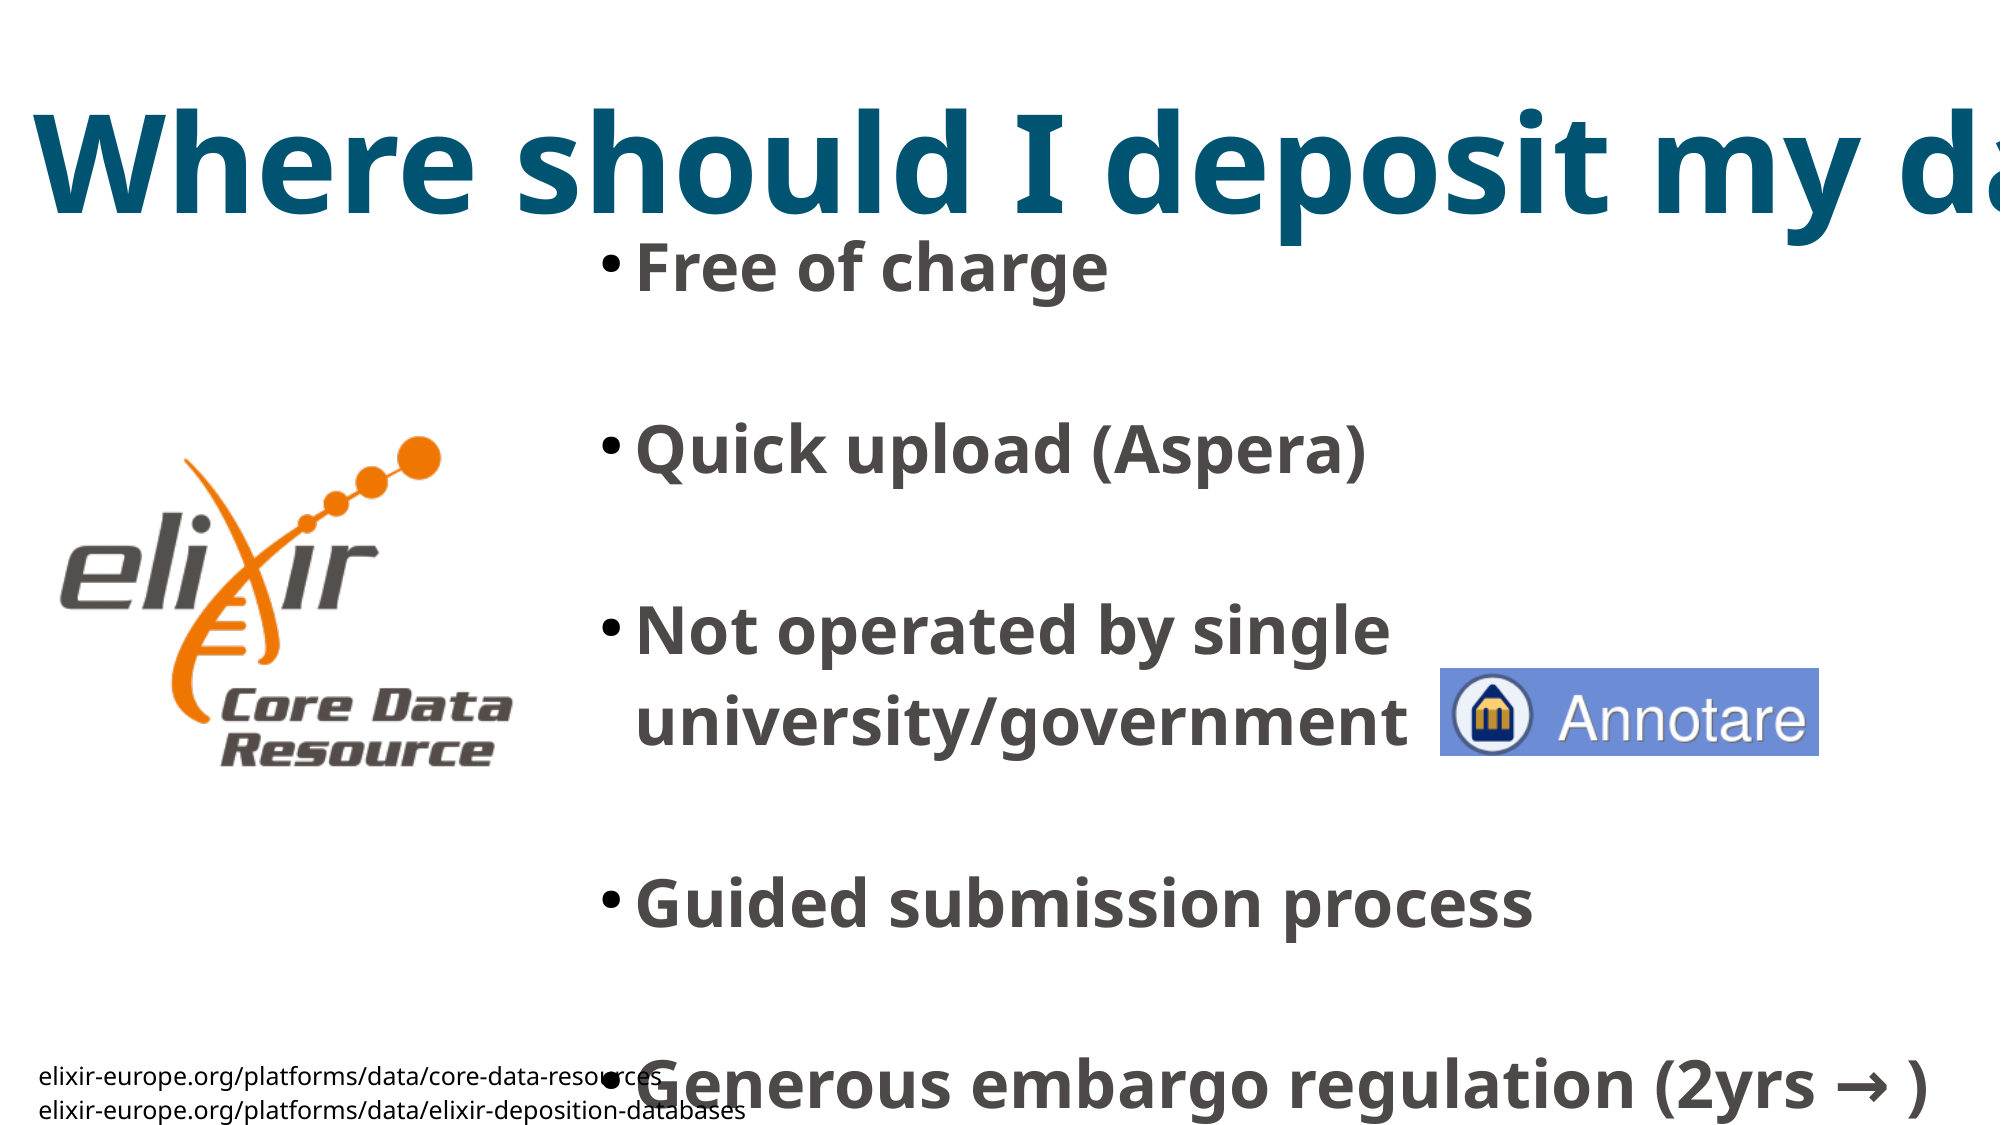

Where should I deposit my data?
Free of charge
Quick upload (Aspera)
Not operated by single university/government
Guided submission process
Generous embargo regulation (2yrs → )
API access (upload from NeLS planned)
elixir-europe.org/platforms/data/core-data-resources
elixir-europe.org/platforms/data/elixir-deposition-databases